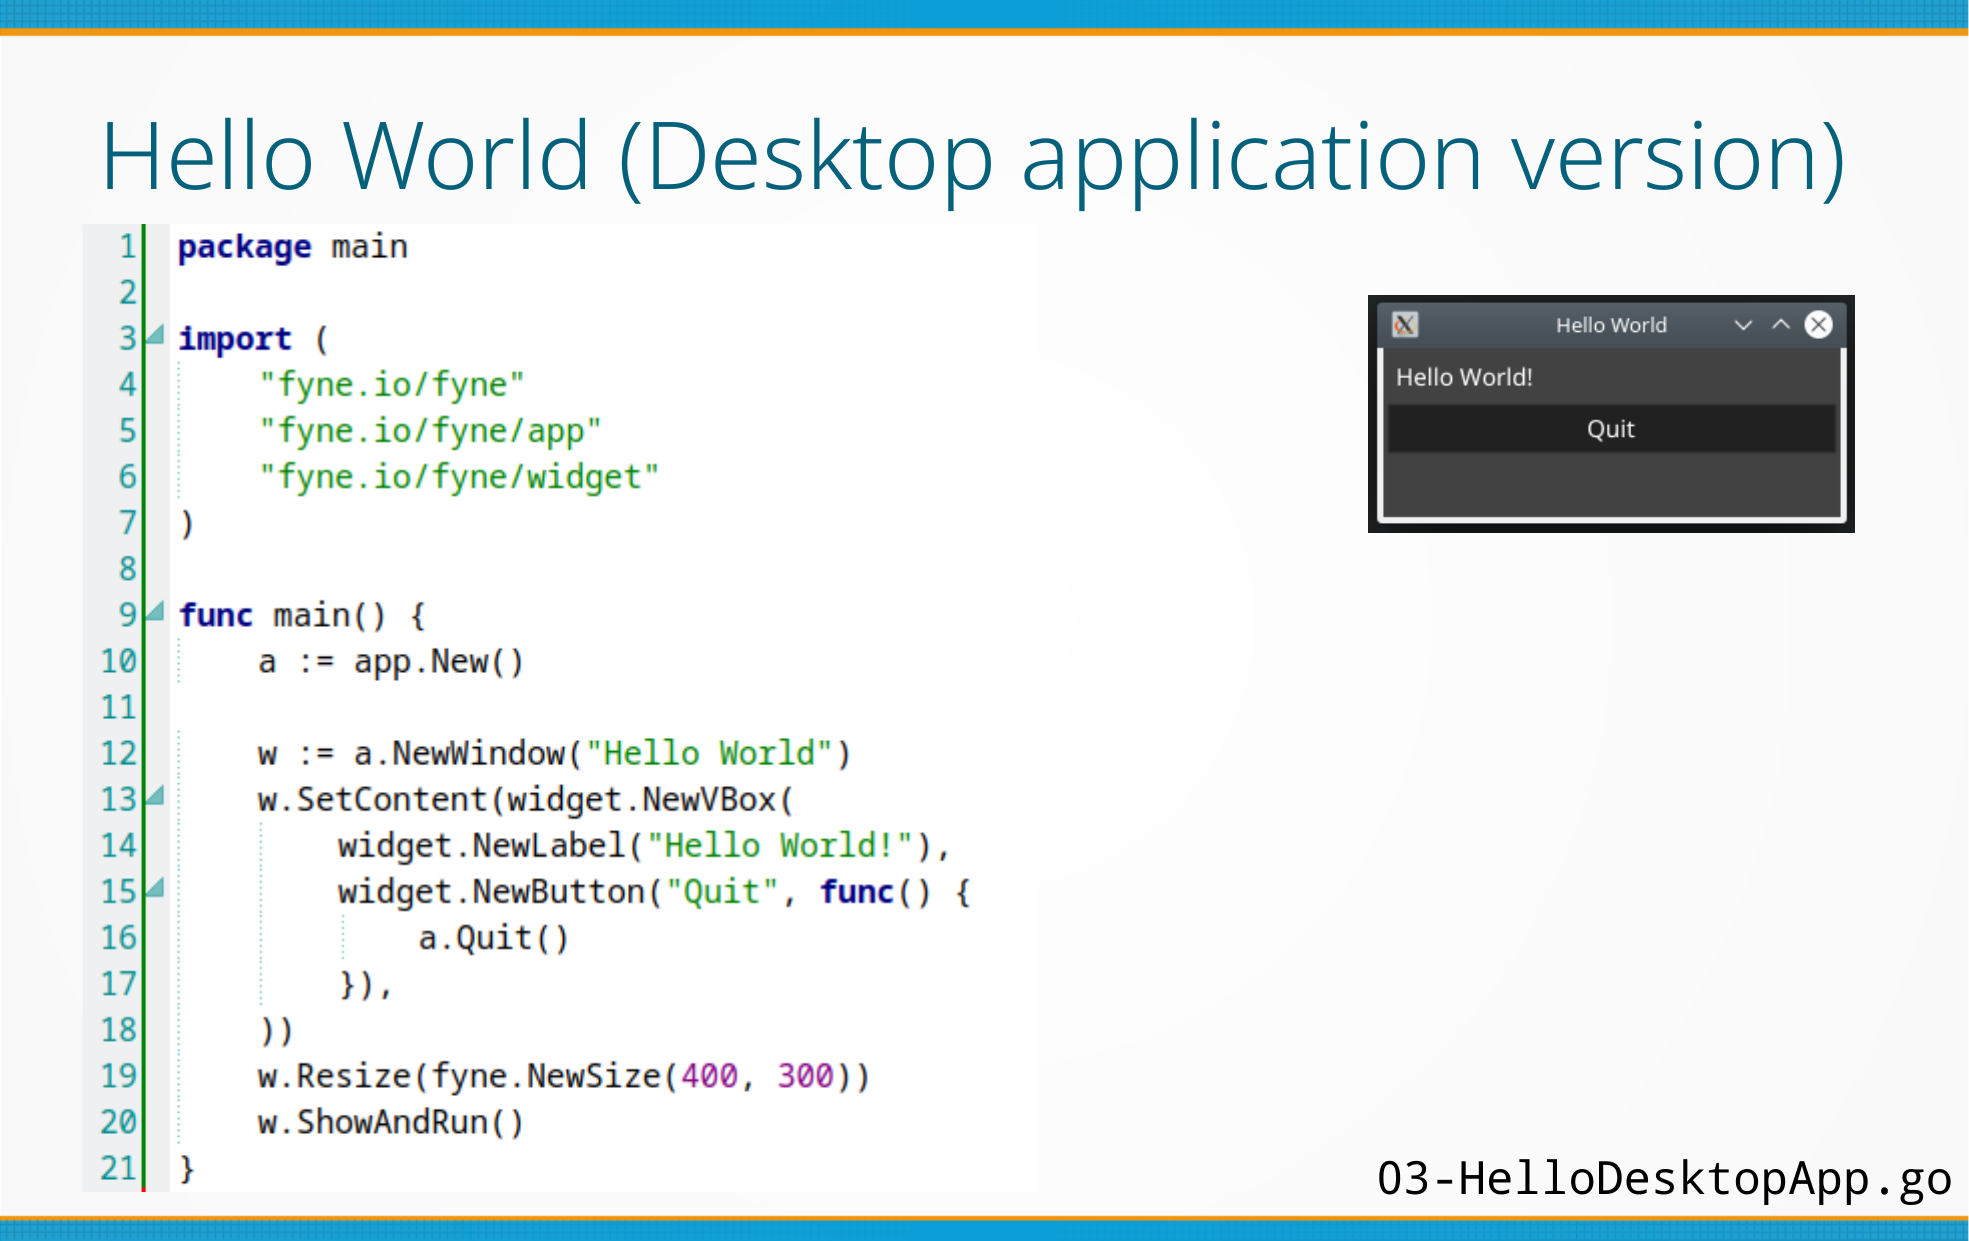

# Hello World (Desktop application version)
03-HelloDesktopApp.go